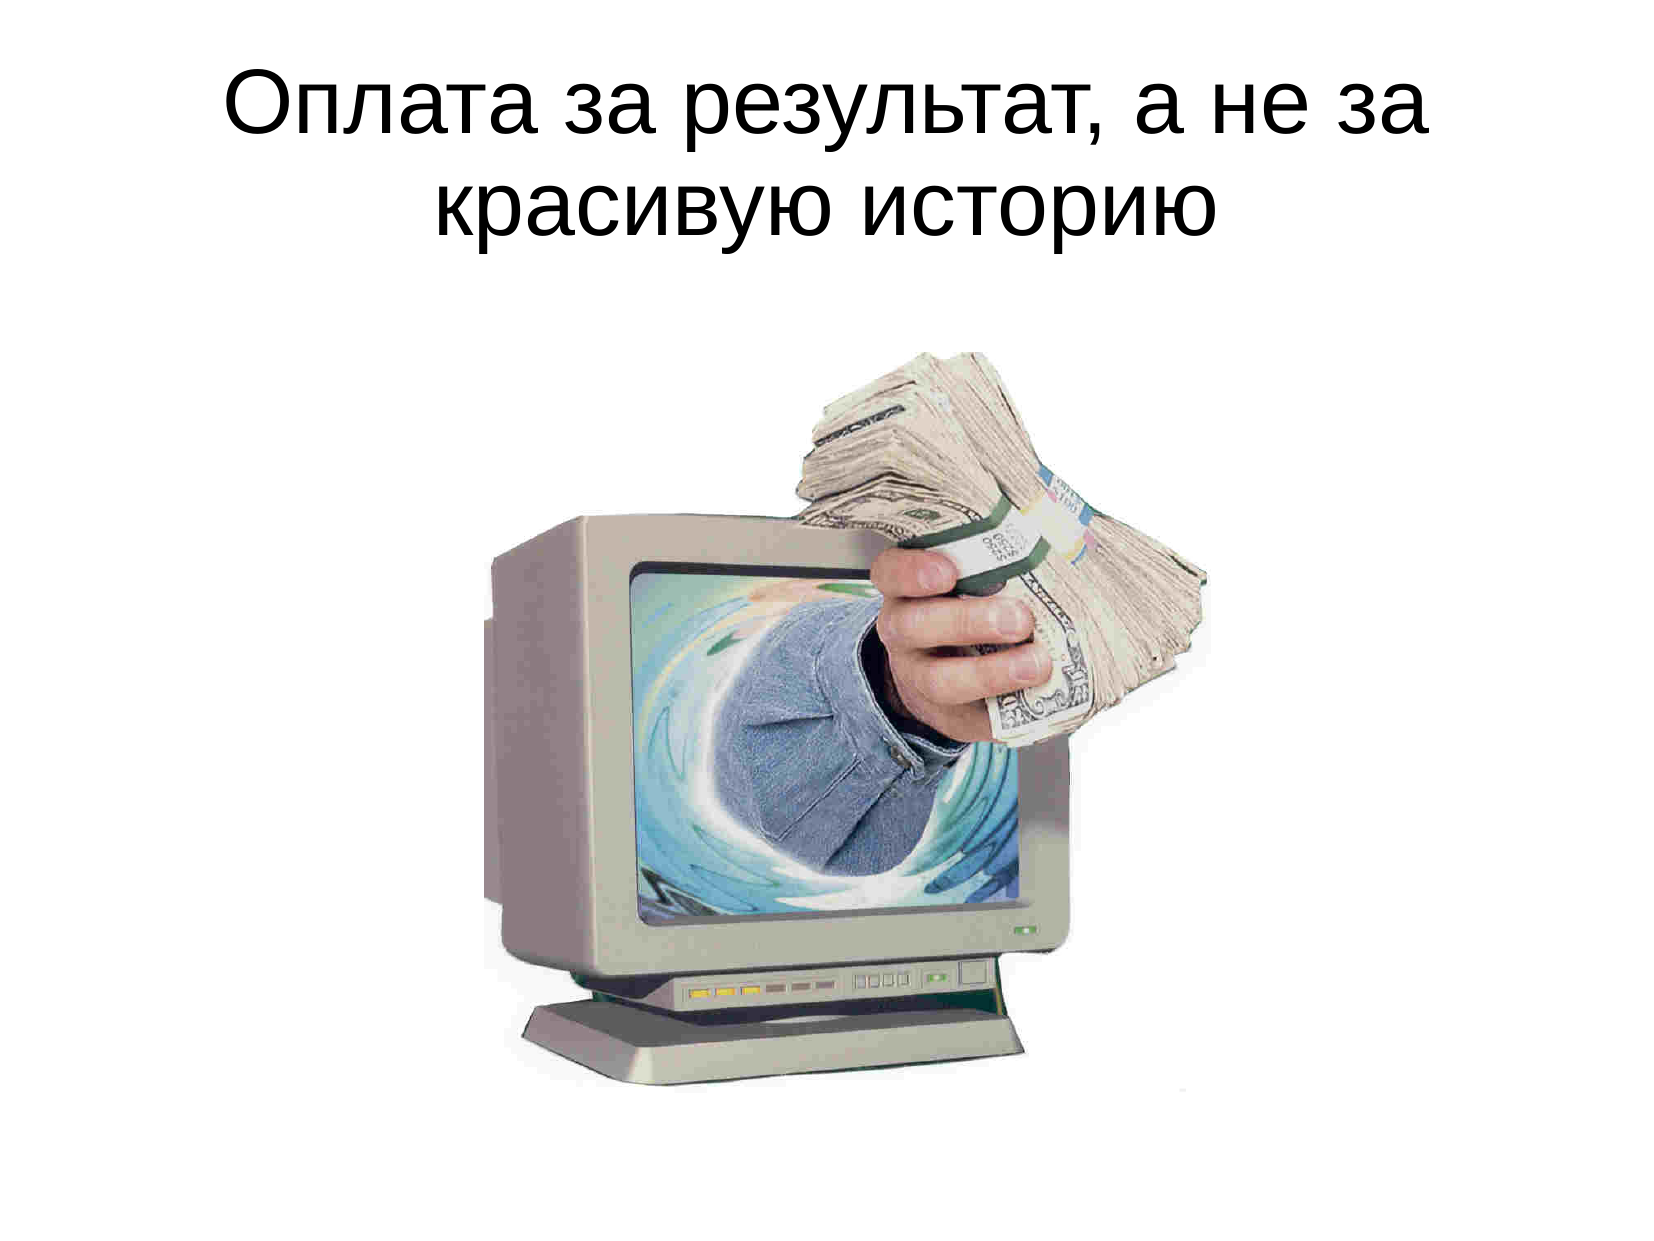

# Оплата за результат, а не за красивую историю